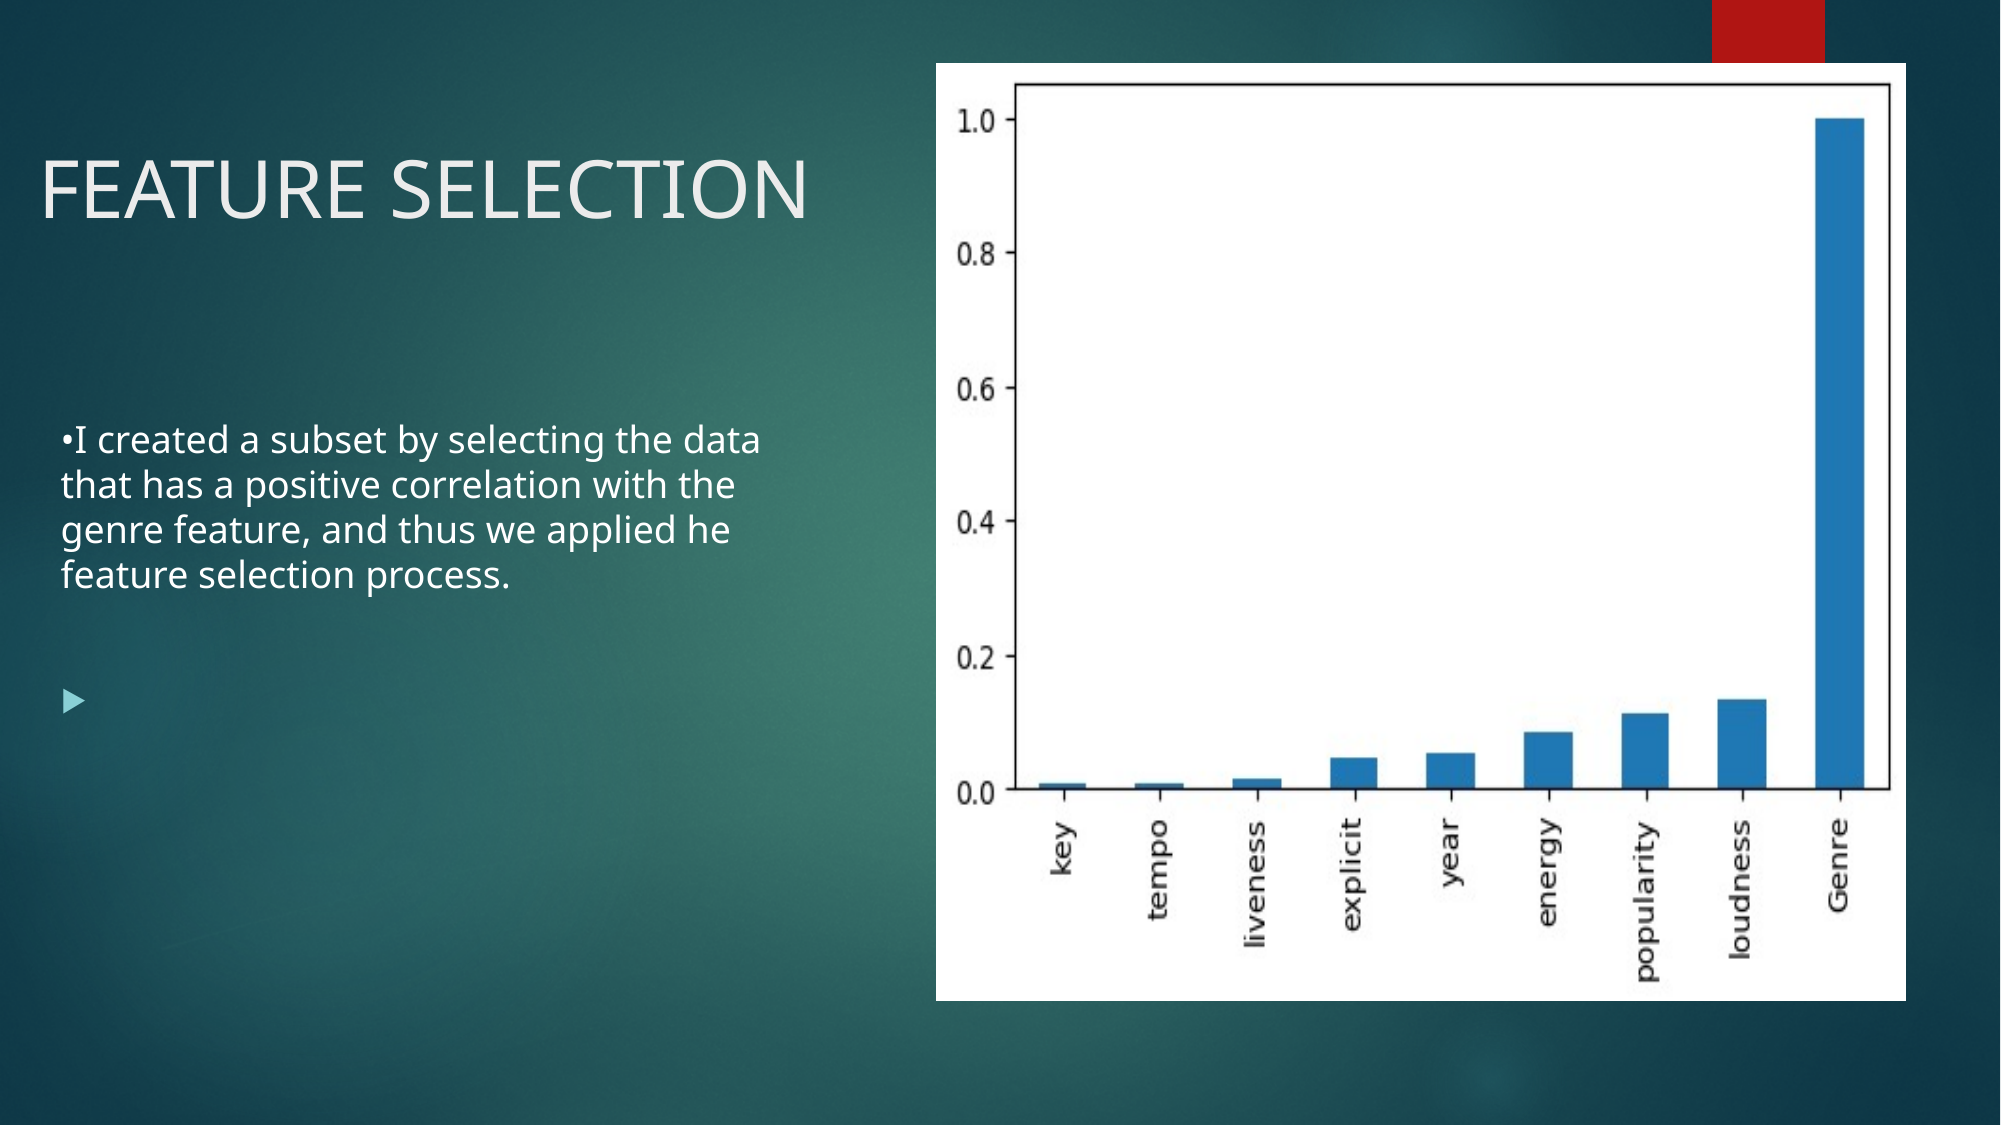

# Feature Selectıon
•I created a subset by selecting the data that has a positive correlation with the genre feature, and thus we applied he feature selection process.